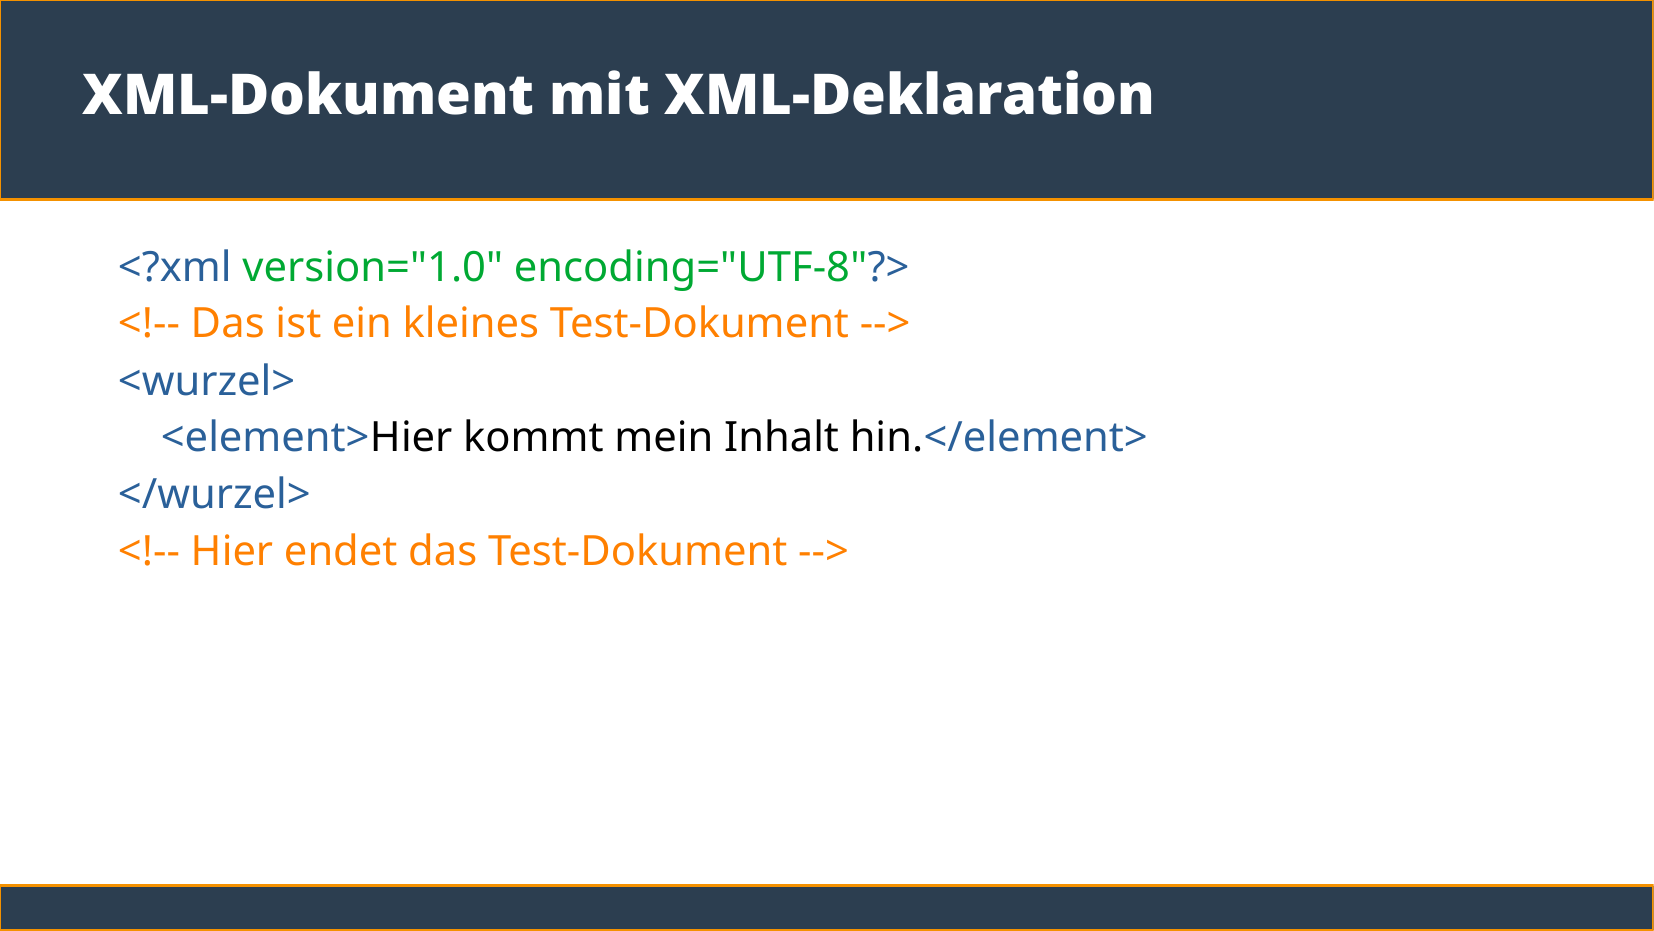

# XML-Dokument mit XML-Deklaration
<?xml version="1.0" encoding="UTF-8"?>
<!-- Das ist ein kleines Test-Dokument -->
<wurzel>
 <element>Hier kommt mein Inhalt hin.</element>
</wurzel>
<!-- Hier endet das Test-Dokument -->